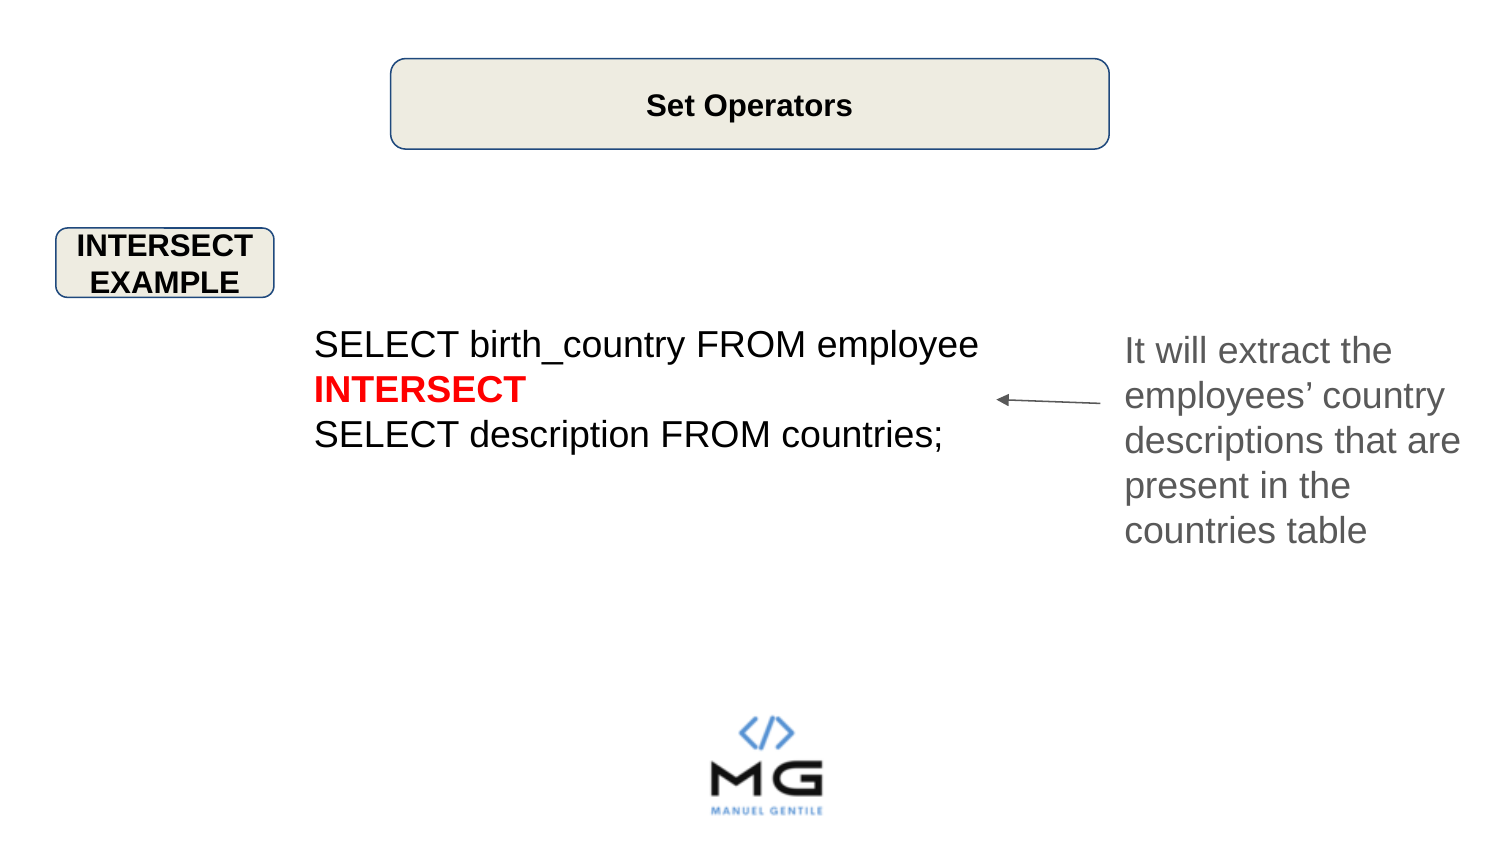

Set Operators
INTERSECT
EXAMPLE
SELECT birth_country FROM employee
INTERSECT
SELECT description FROM countries;
It will extract the employees’ country descriptions that are present in the countries table